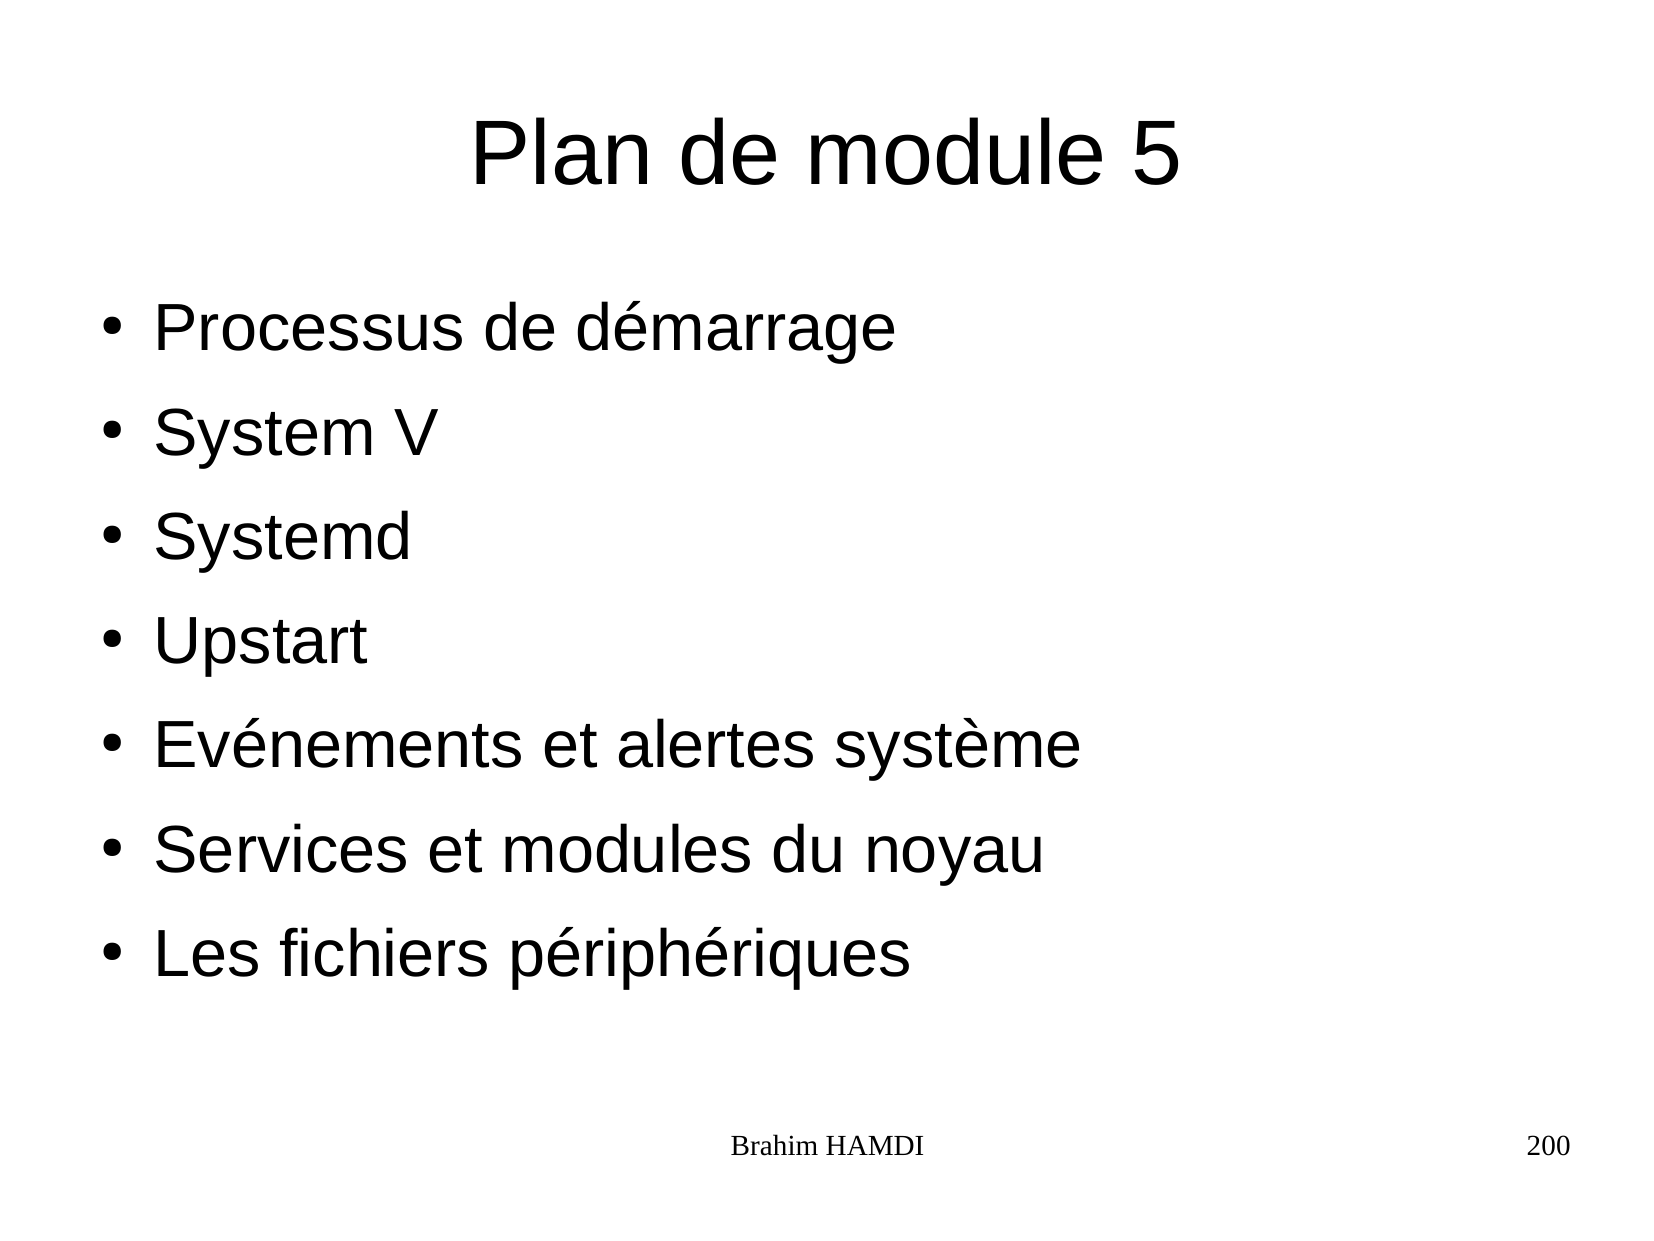

# Plan de module 5
Processus de démarrage
System V
Systemd
Upstart
Evénements et alertes système
Services et modules du noyau
Les fichiers périphériques
Brahim HAMDI
200